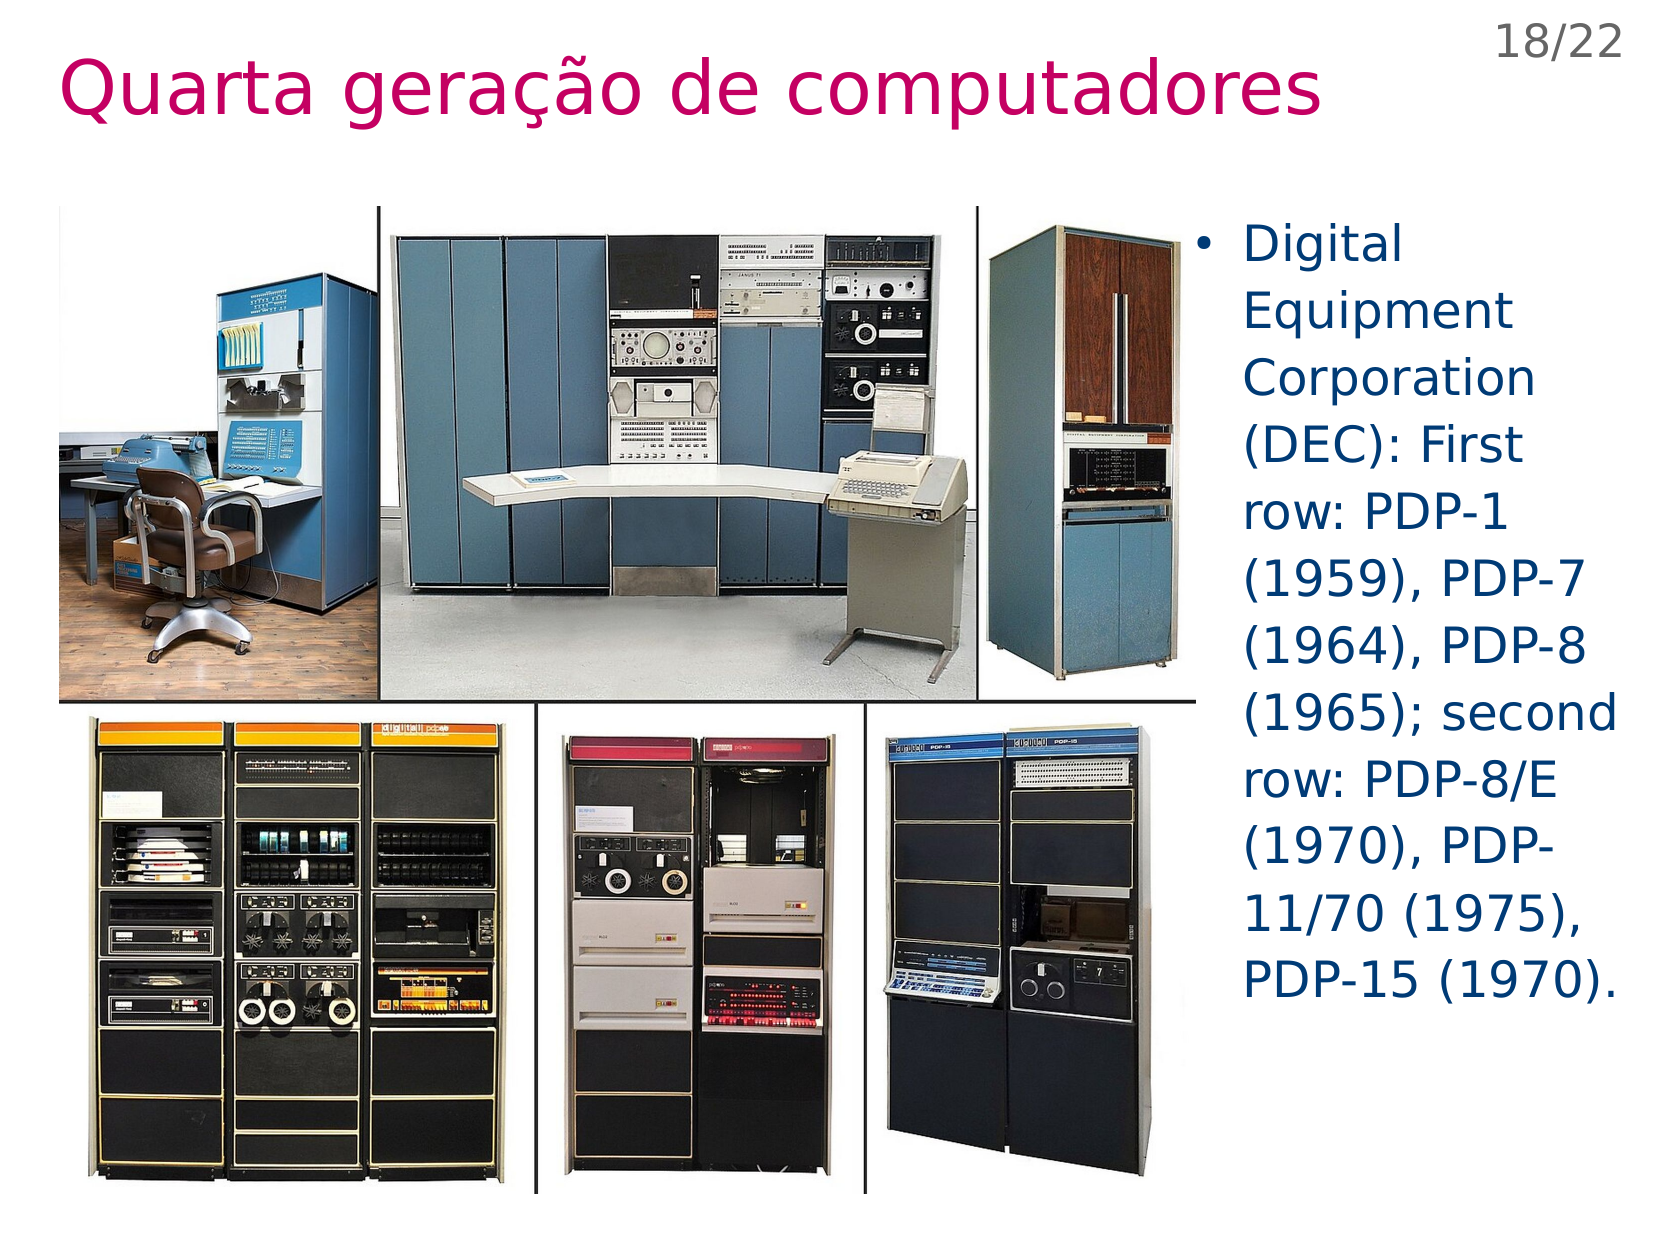

18
# Quarta geração de computadores
Digital Equipment Corporation (DEC): First row: PDP-1 (1959), PDP-7 (1964), PDP-8 (1965); second row: PDP-8/E (1970), PDP-11/70 (1975), PDP-15 (1970).